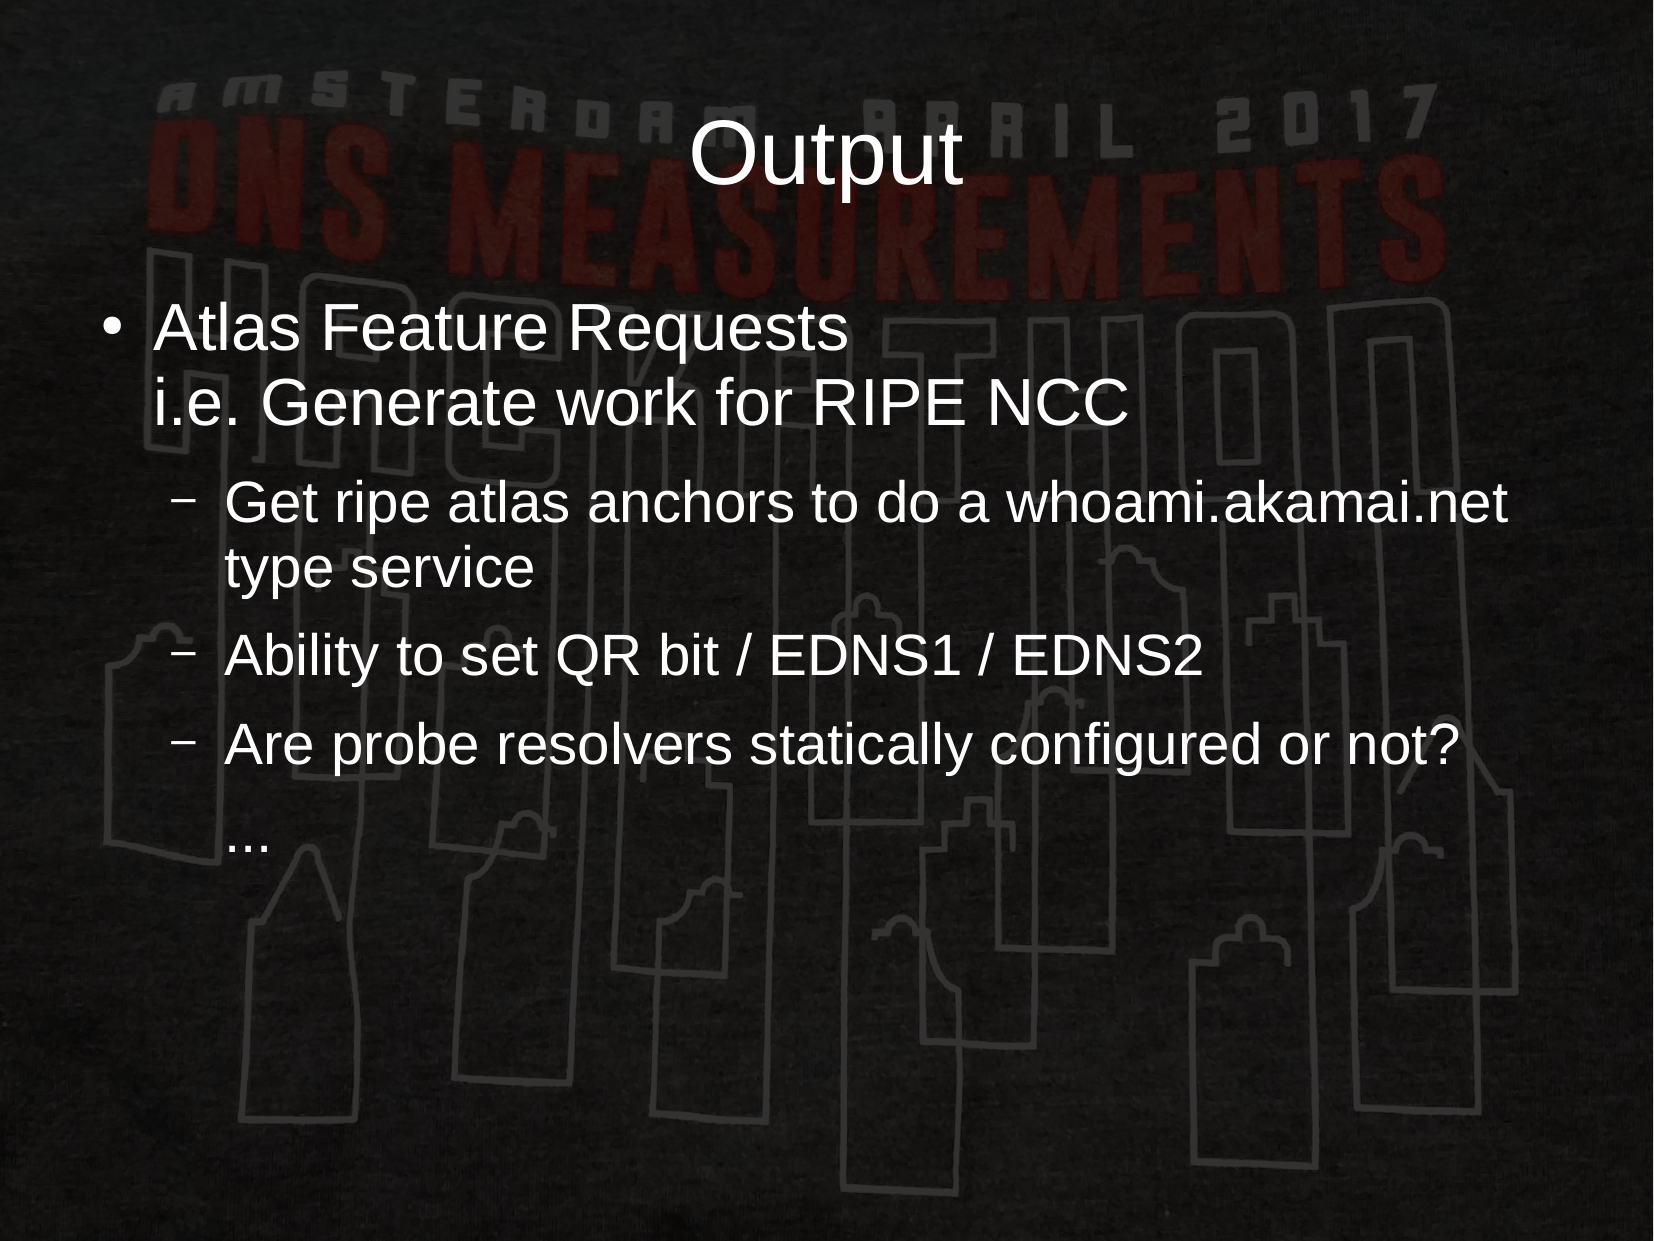

# Output
Atlas Feature Requests
i.e. Generate work for RIPE NCC
Get ripe atlas anchors to do a whoami.akamai.net type service
Ability to set QR bit / EDNS1 / EDNS2
Are probe resolvers statically configured or not?
...